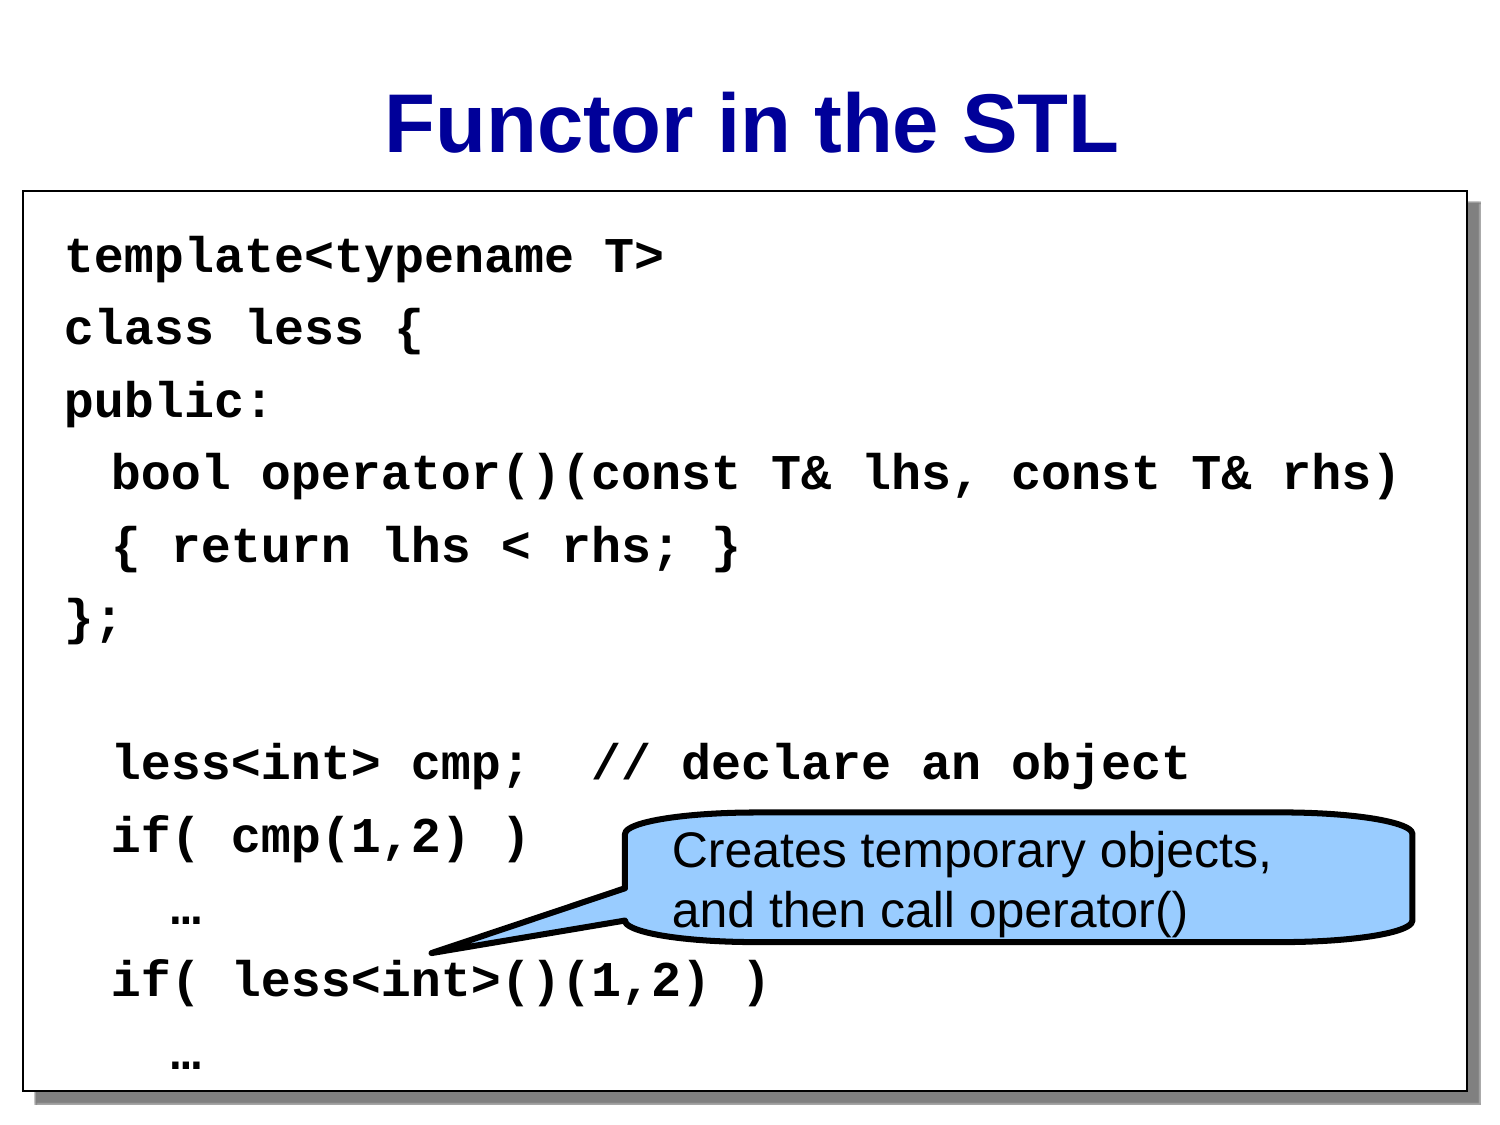

# Functor in the STL
template<typename T>
class less {
public:
	bool operator()(const T& lhs, const T& rhs)
	{ return lhs < rhs; }
};
	less<int> cmp; // declare an object
	if( cmp(1,2) )
	 …
	if( less<int>()(1,2) )
	 …
Creates temporary objects,
and then call operator()